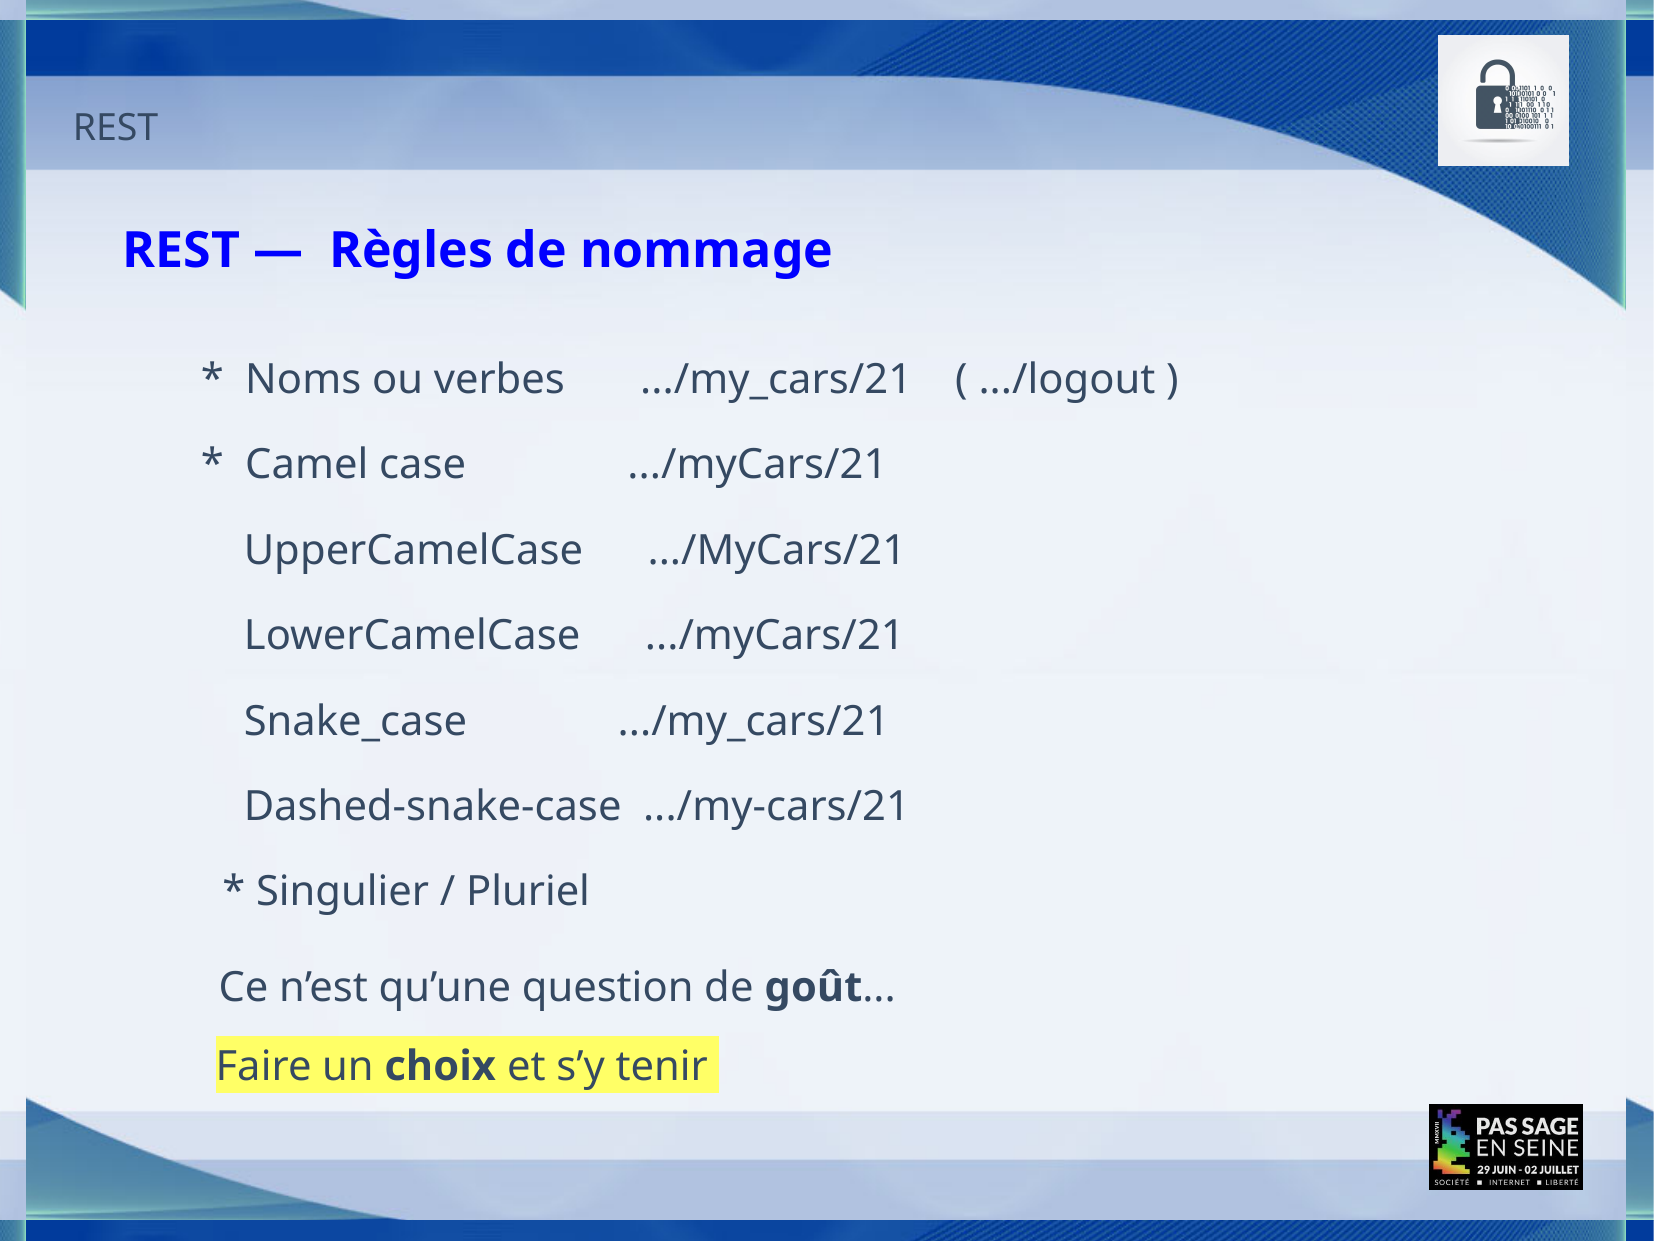

REST
# REST — Règles de nommage
* Noms ou verbes .../my_cars/21  ( .../logout )
* Camel case .../myCars/21
 UpperCamelCase .../MyCars/21
 LowerCamelCase .../myCars/21
 Snake_case .../my_cars/21
 Dashed-snake-case .../my-cars/21
 * Singulier / Pluriel
Ce n’est qu’une question de goût...
Faire un choix et s’y tenir